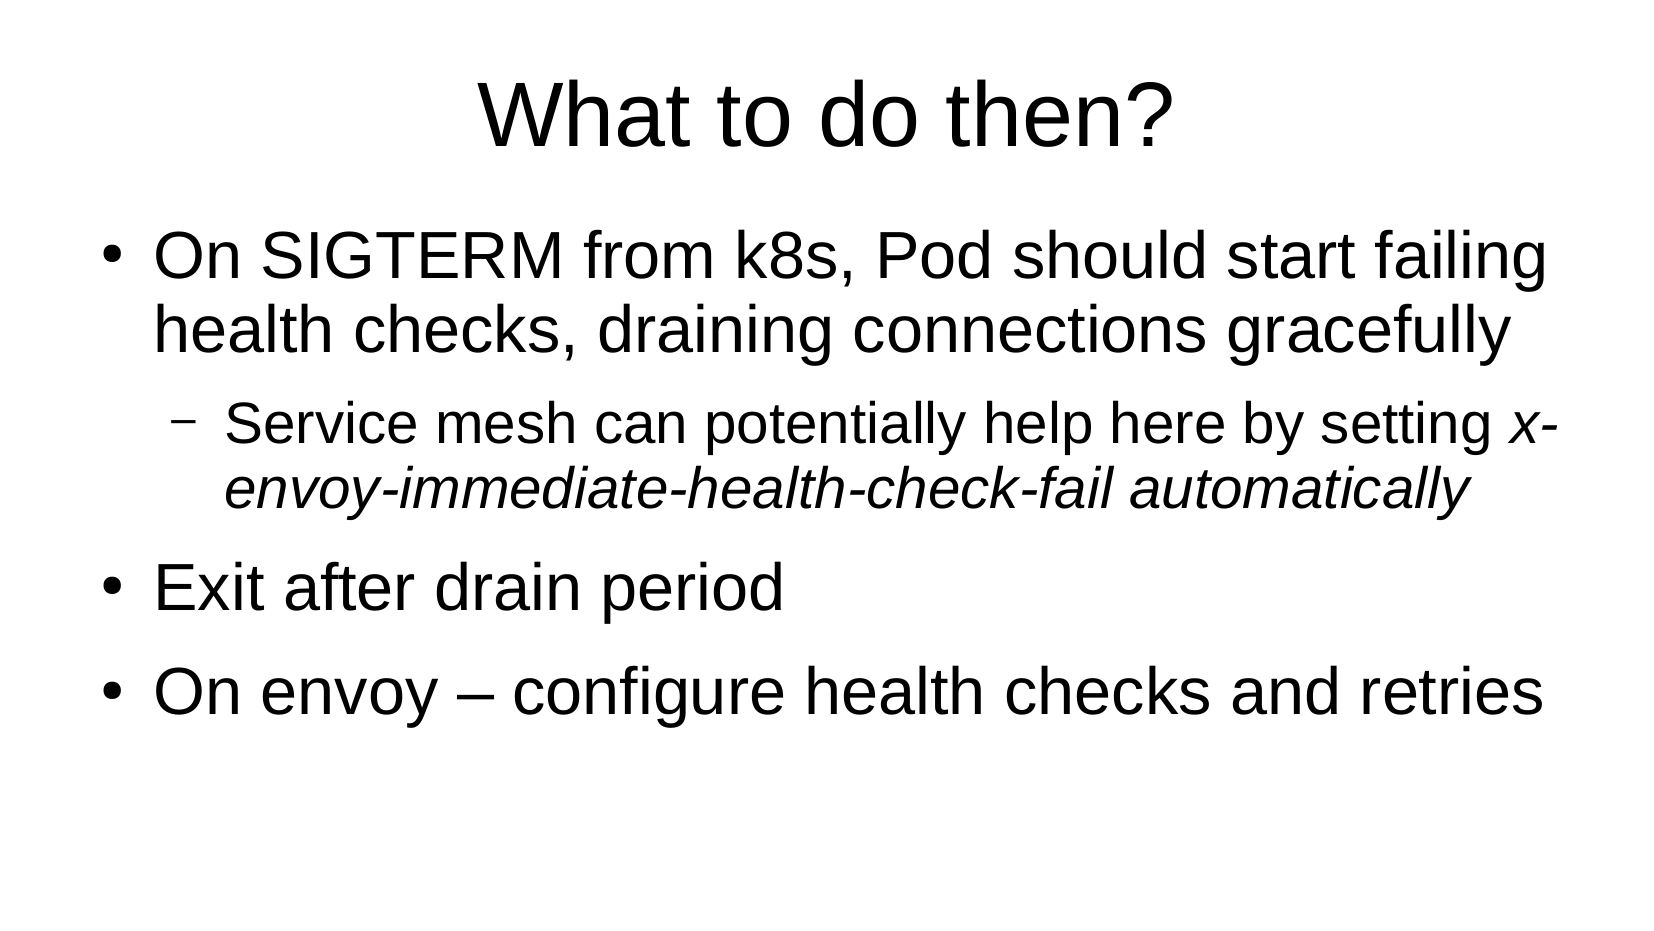

# What to do then?
On SIGTERM from k8s, Pod should start failing health checks, draining connections gracefully
Service mesh can potentially help here by setting x-envoy-immediate-health-check-fail automatically
Exit after drain period
On envoy – configure health checks and retries